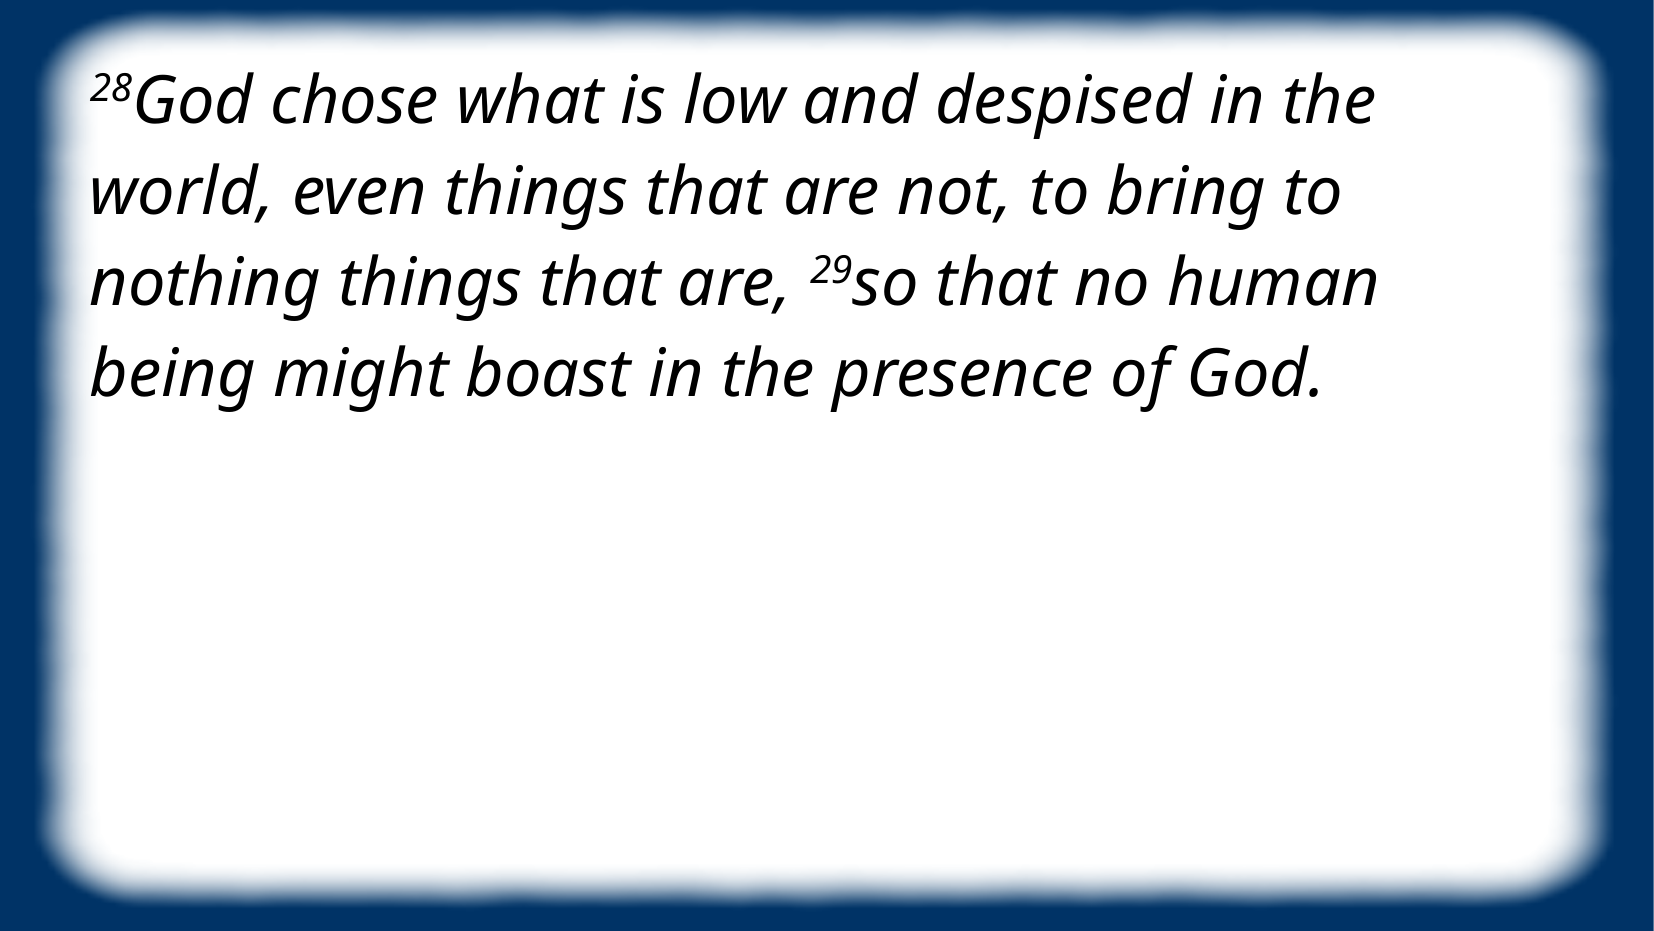

28God chose what is low and despised in the world, even things that are not, to bring to nothing things that are, 29so that no human being might boast in the presence of God.